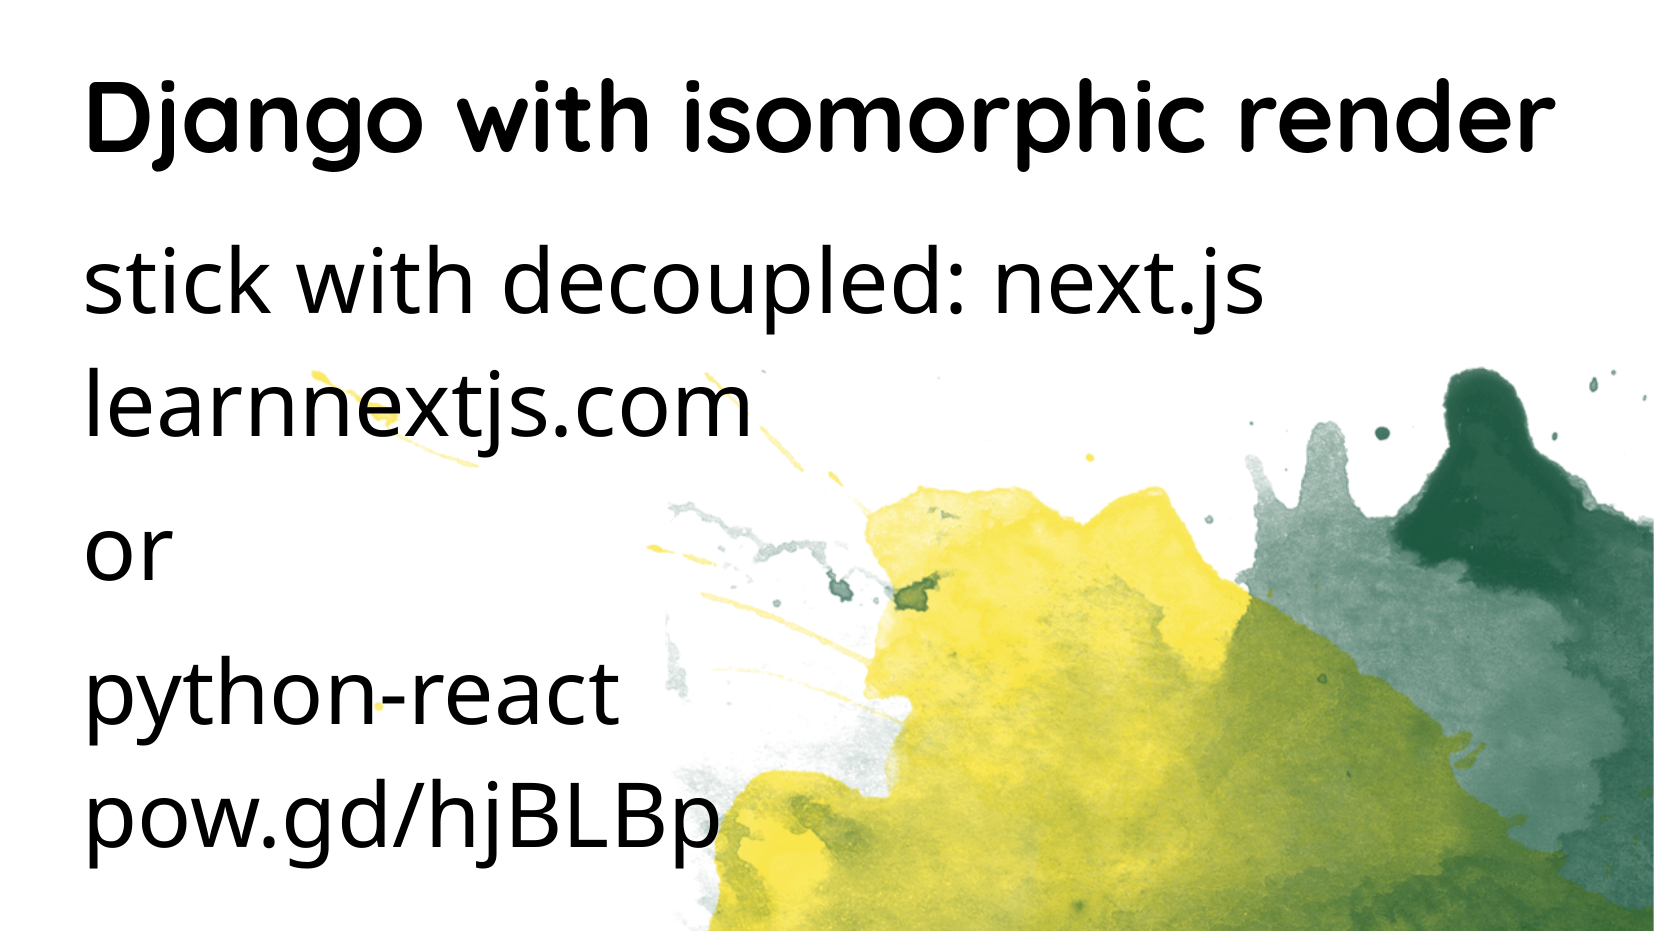

# Django with isomorphic render
stick with decoupled: next.js
learnnextjs.com
or
python-react
pow.gd/hjBLBp